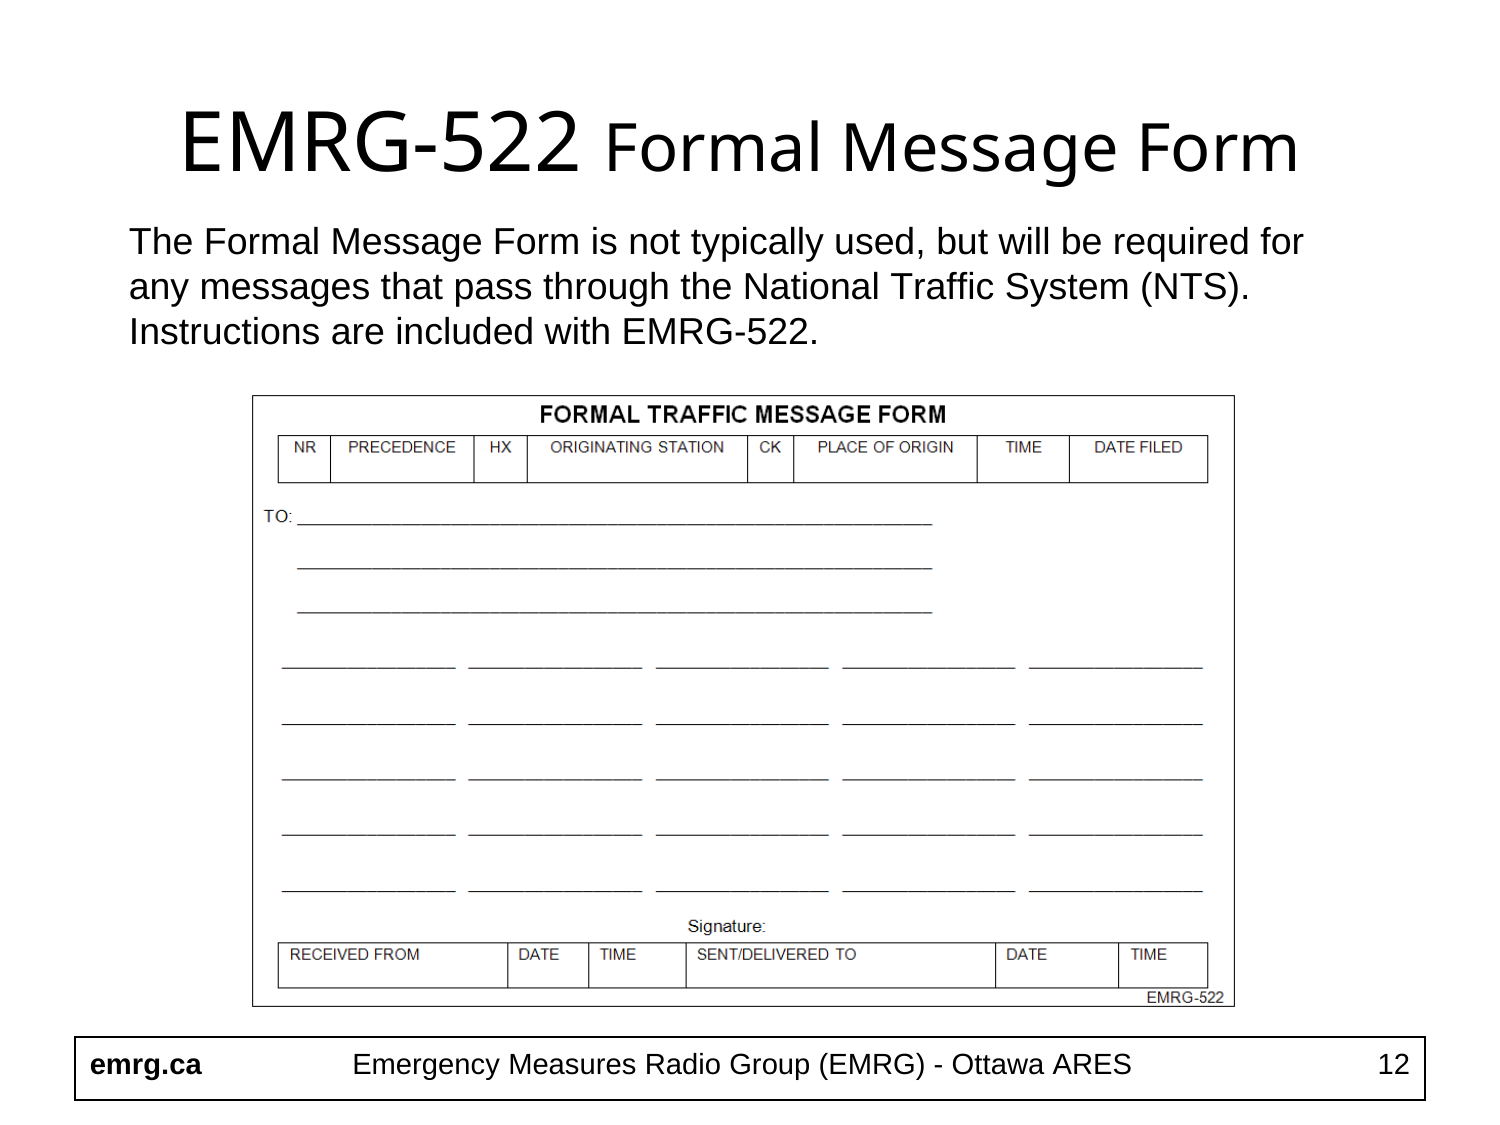

# EMRG-522 Formal Message Form
The Formal Message Form is not typically used, but will be required for any messages that pass through the National Traffic System (NTS). Instructions are included with EMRG-522.
Emergency Measures Radio Group (EMRG) - Ottawa ARES